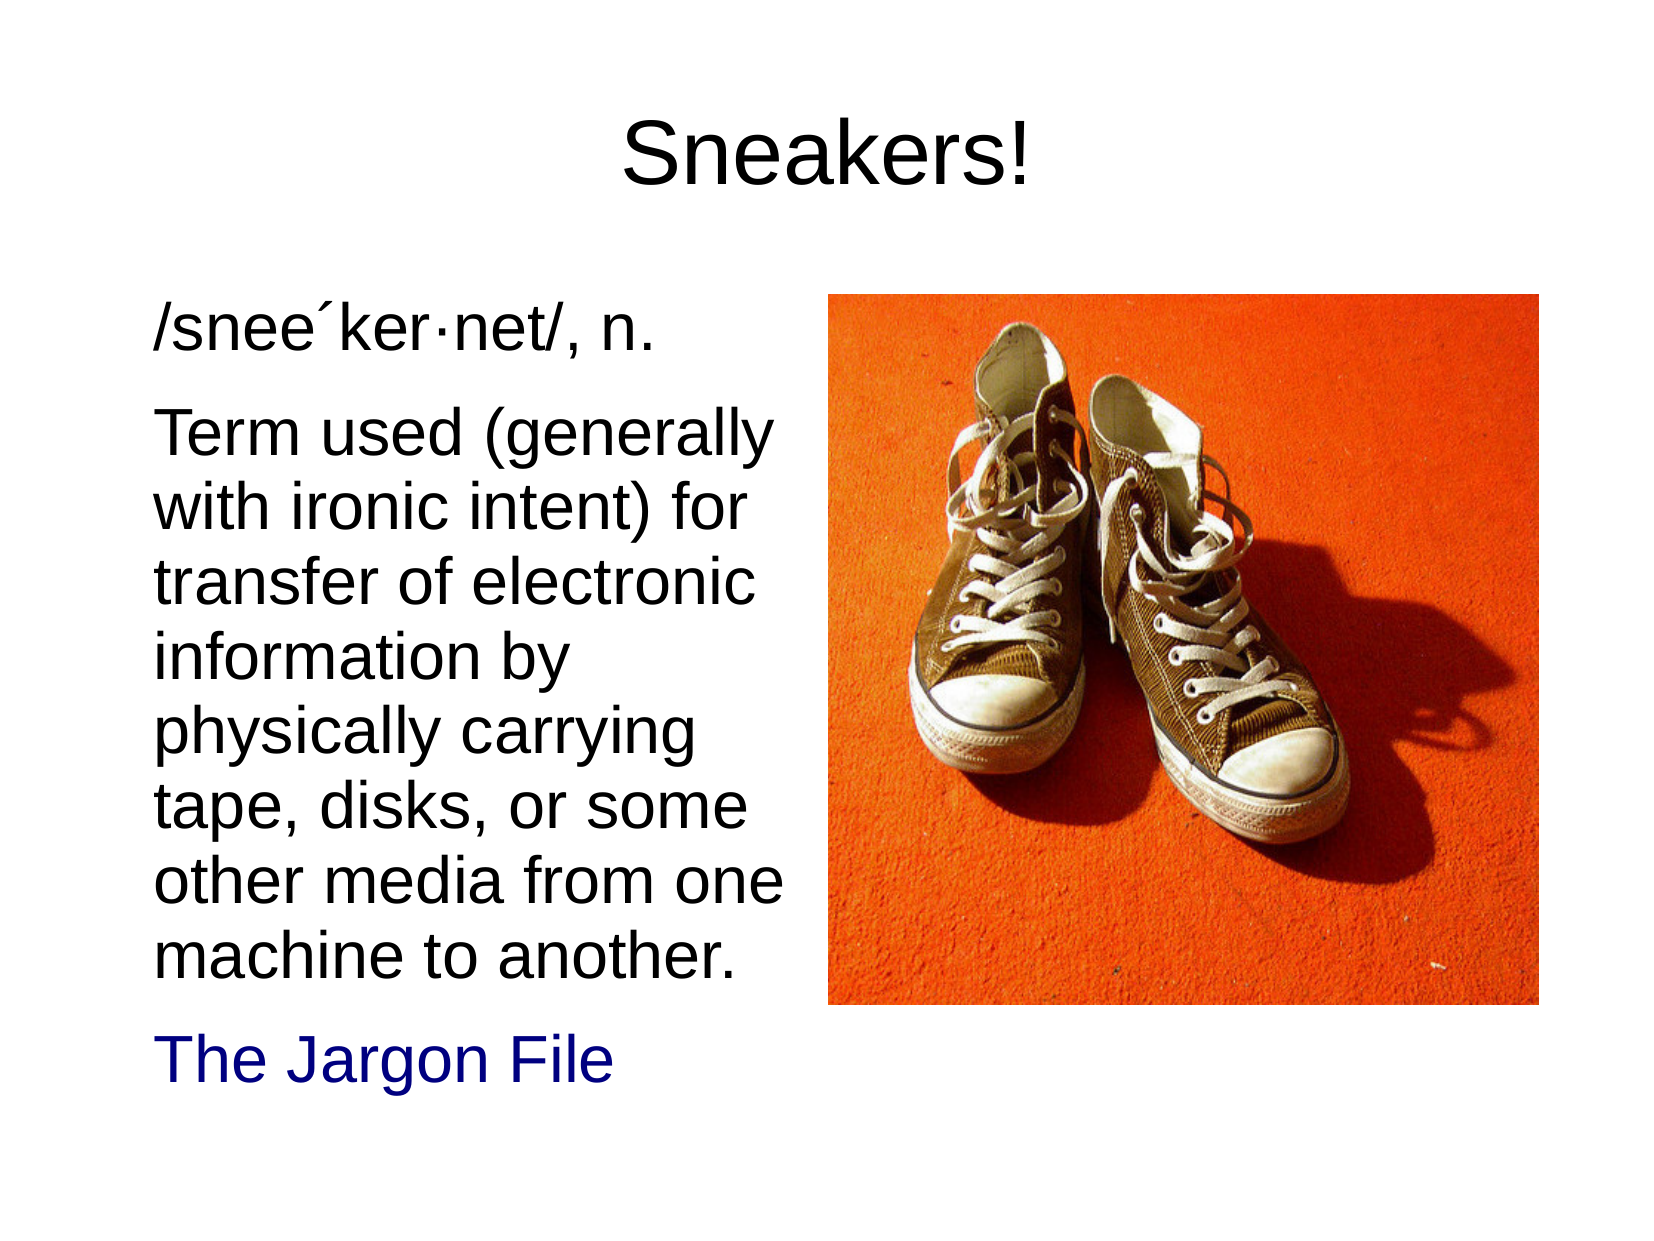

# Sneakers!
/snee´ker·net/, n.
Term used (generally with ironic intent) for transfer of electronic information by physically carrying tape, disks, or some other media from one machine to another.
The Jargon File